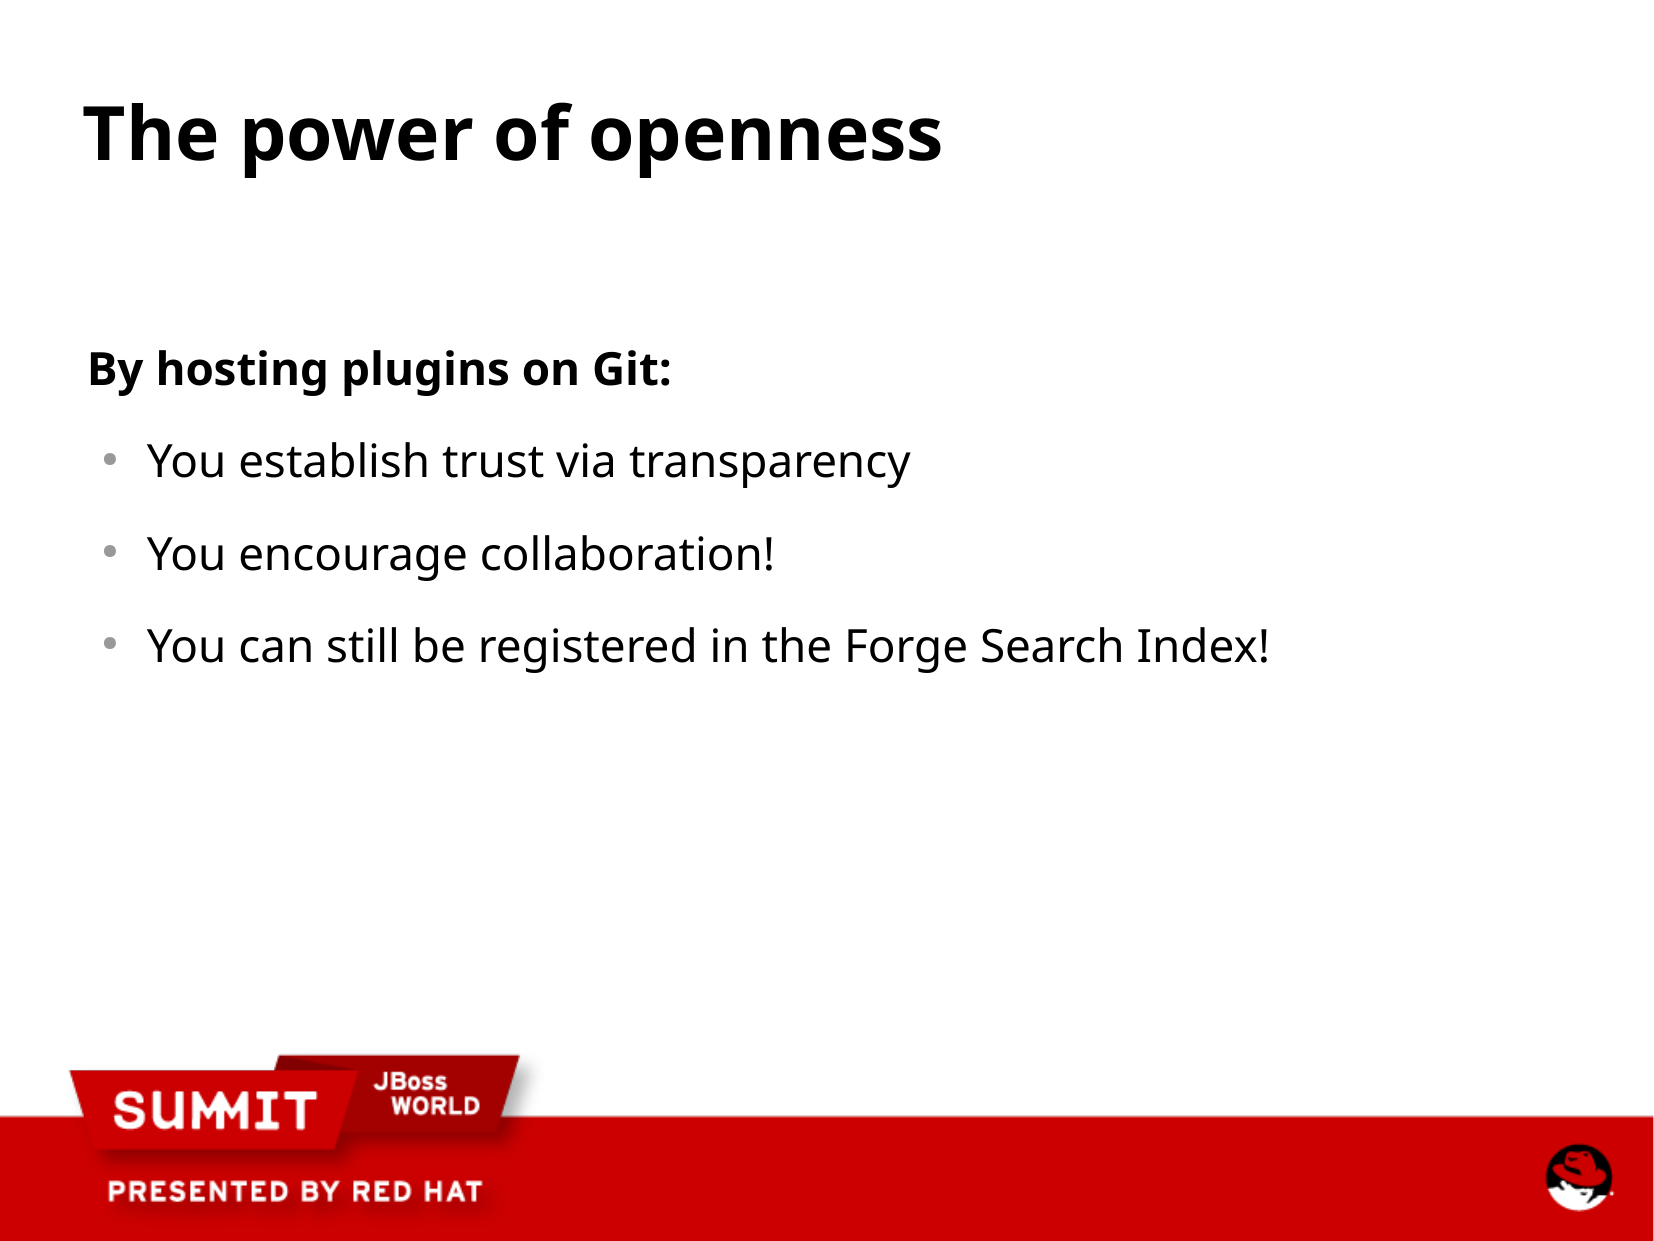

# The power of openness
By hosting plugins on Git:
You establish trust via transparency
You encourage collaboration!
You can still be registered in the Forge Search Index!